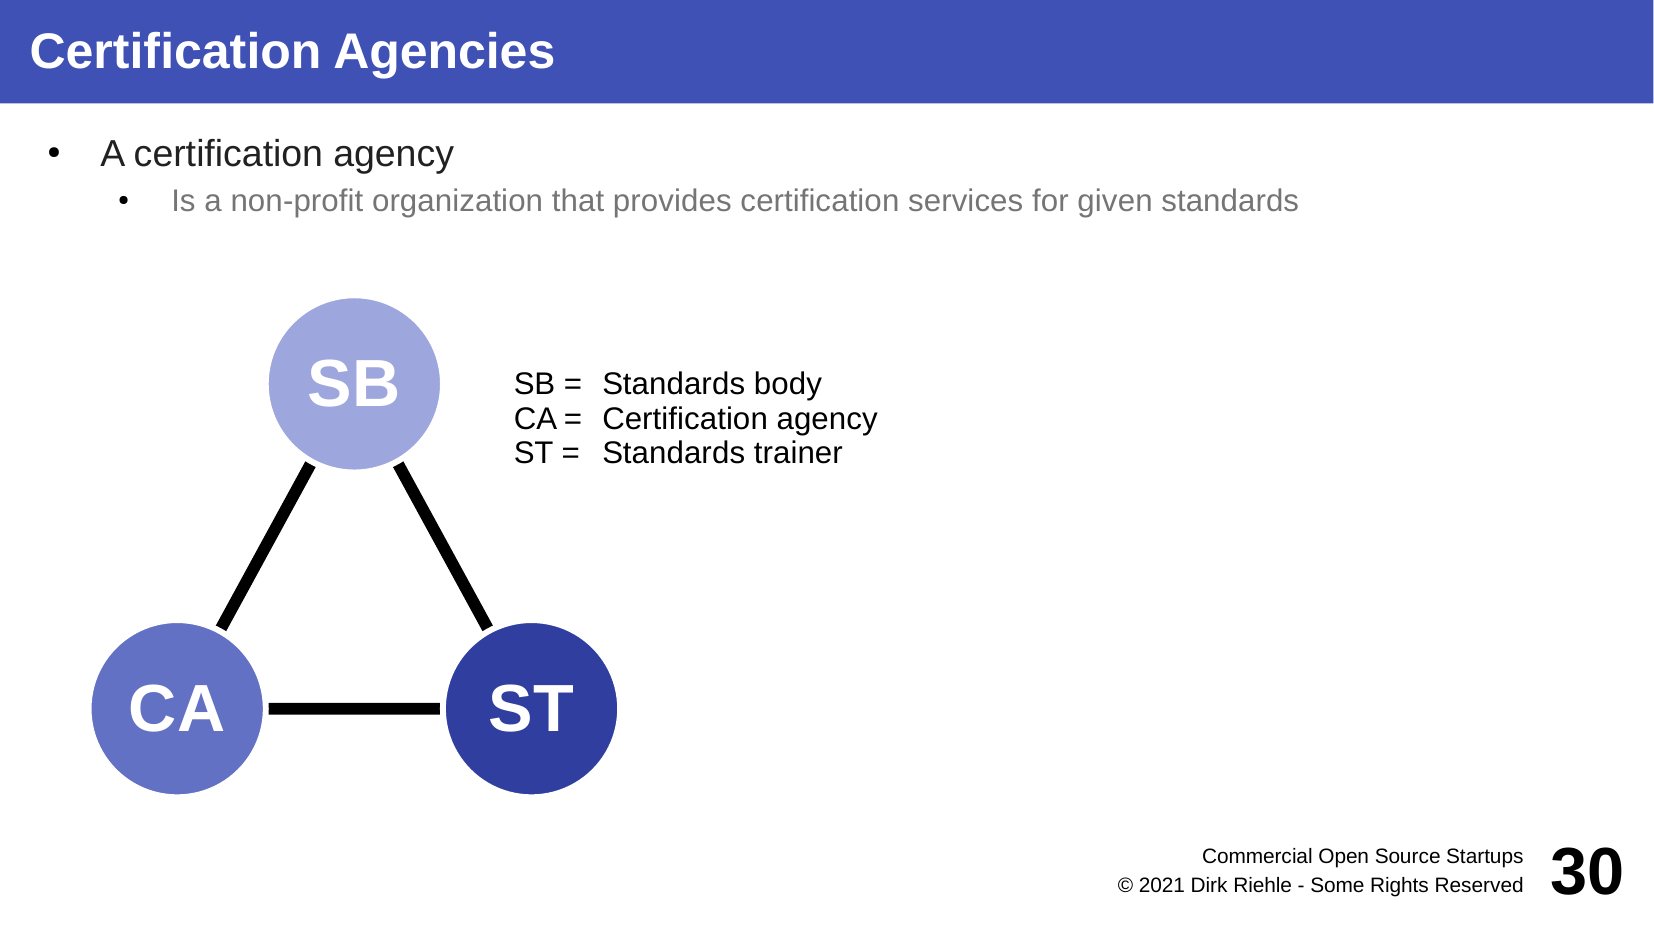

# Certification Agencies
A certification agency
Is a non-profit organization that provides certification services for given standards
SB
SB = 	Standards body
CA = 	Certification agency
ST = 	Standards trainer
CA
ST
Commercial Open Source Startups
30
© 2021 Dirk Riehle - Some Rights Reserved